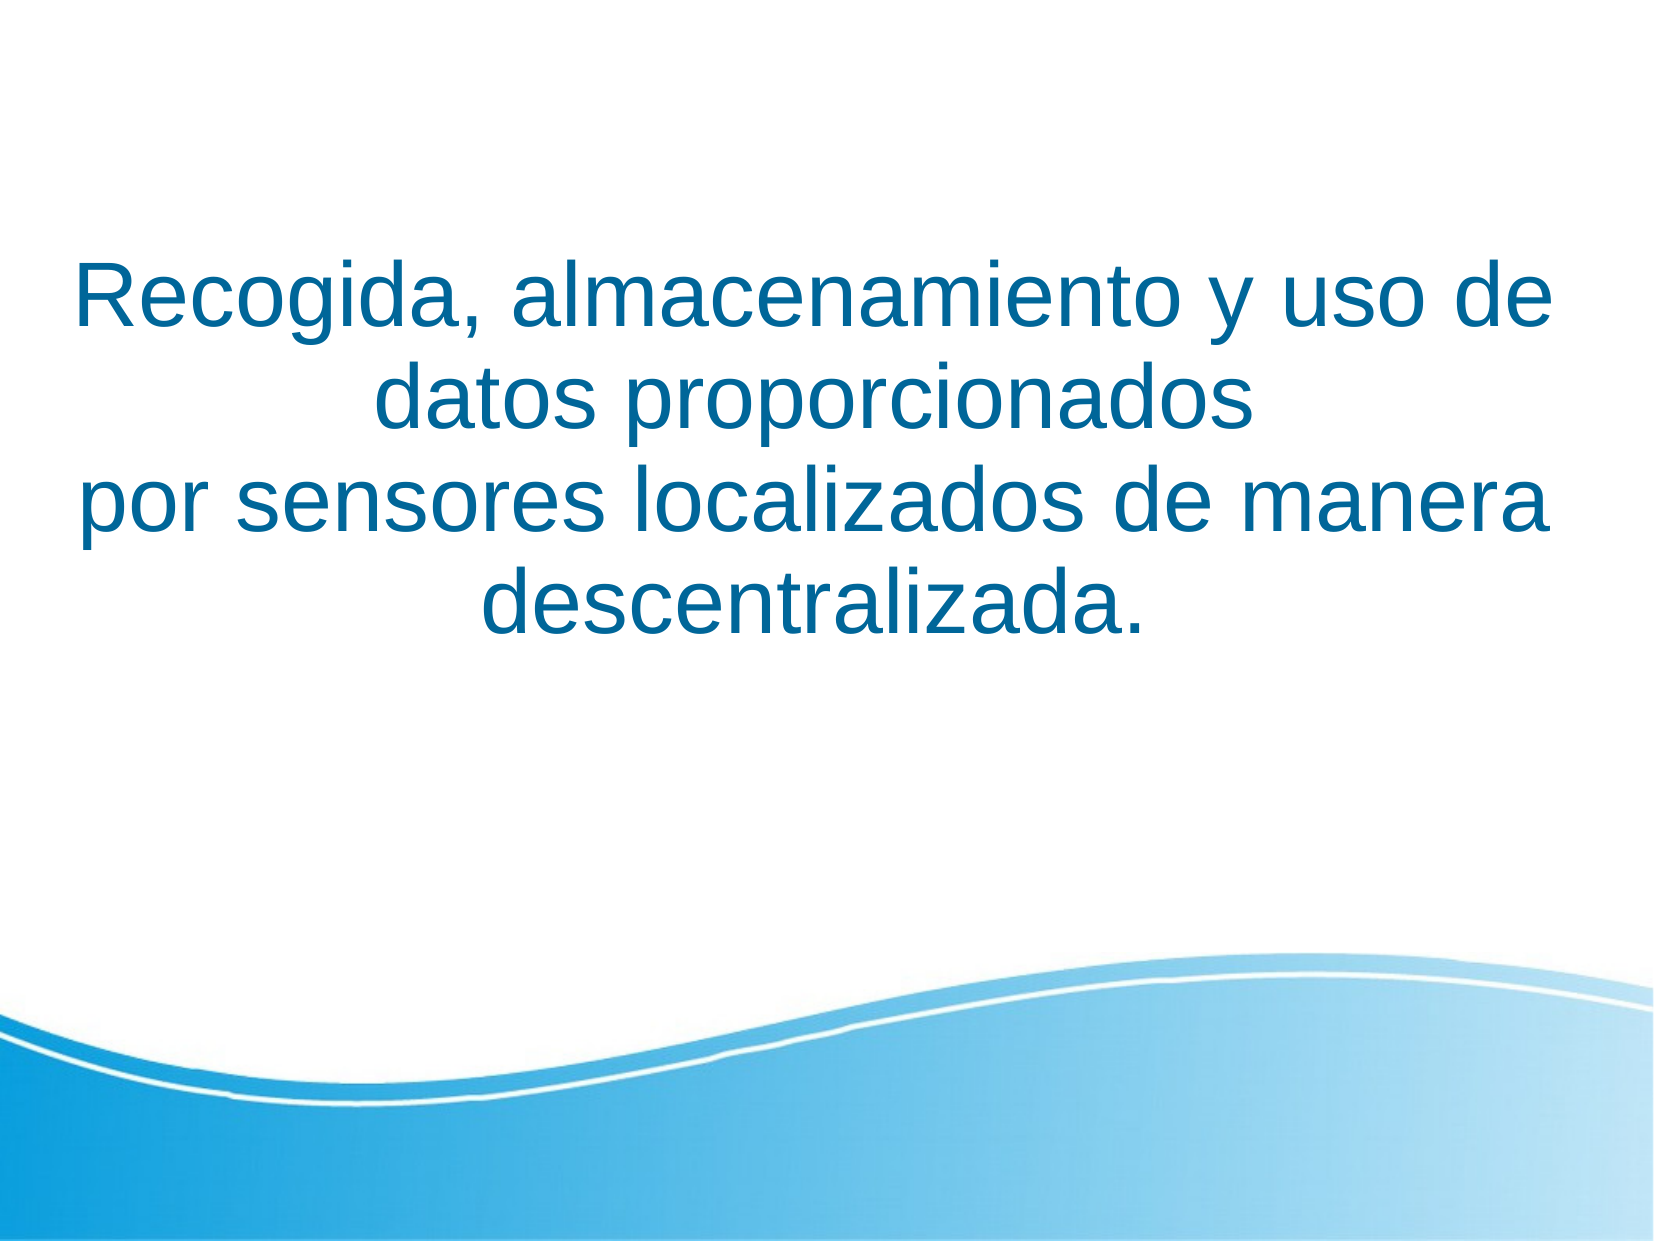

# Recogida, almacenamiento y uso de datos proporcionados por sensores localizados de manera descentralizada.